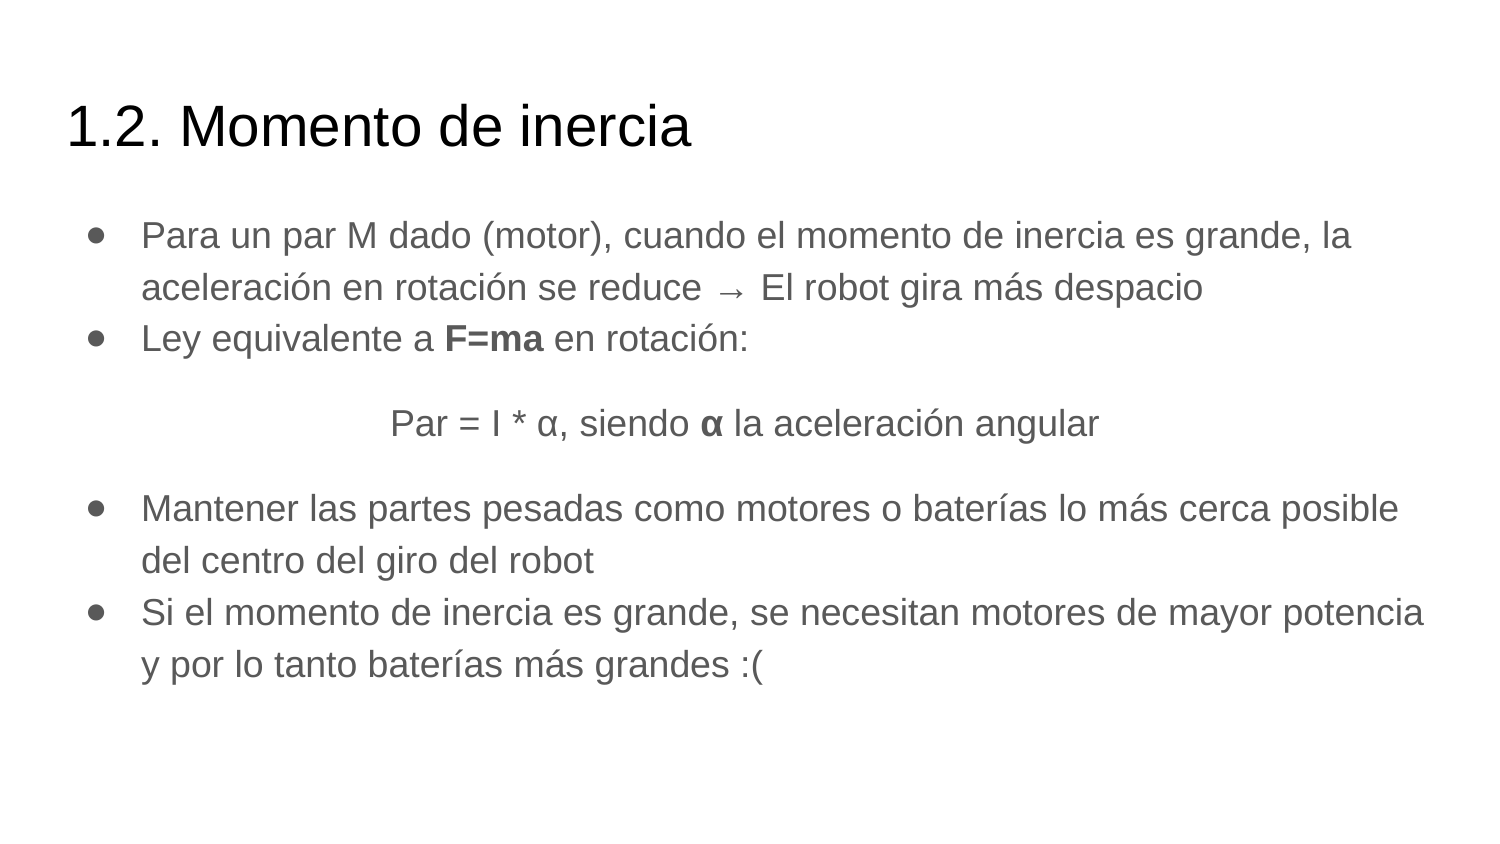

# 1.2. Momento de inercia
Para un par M dado (motor), cuando el momento de inercia es grande, la aceleración en rotación se reduce → El robot gira más despacio
Ley equivalente a F=ma en rotación:
Par = I * α, siendo α la aceleración angular
Mantener las partes pesadas como motores o baterías lo más cerca posible del centro del giro del robot
Si el momento de inercia es grande, se necesitan motores de mayor potencia y por lo tanto baterías más grandes :(